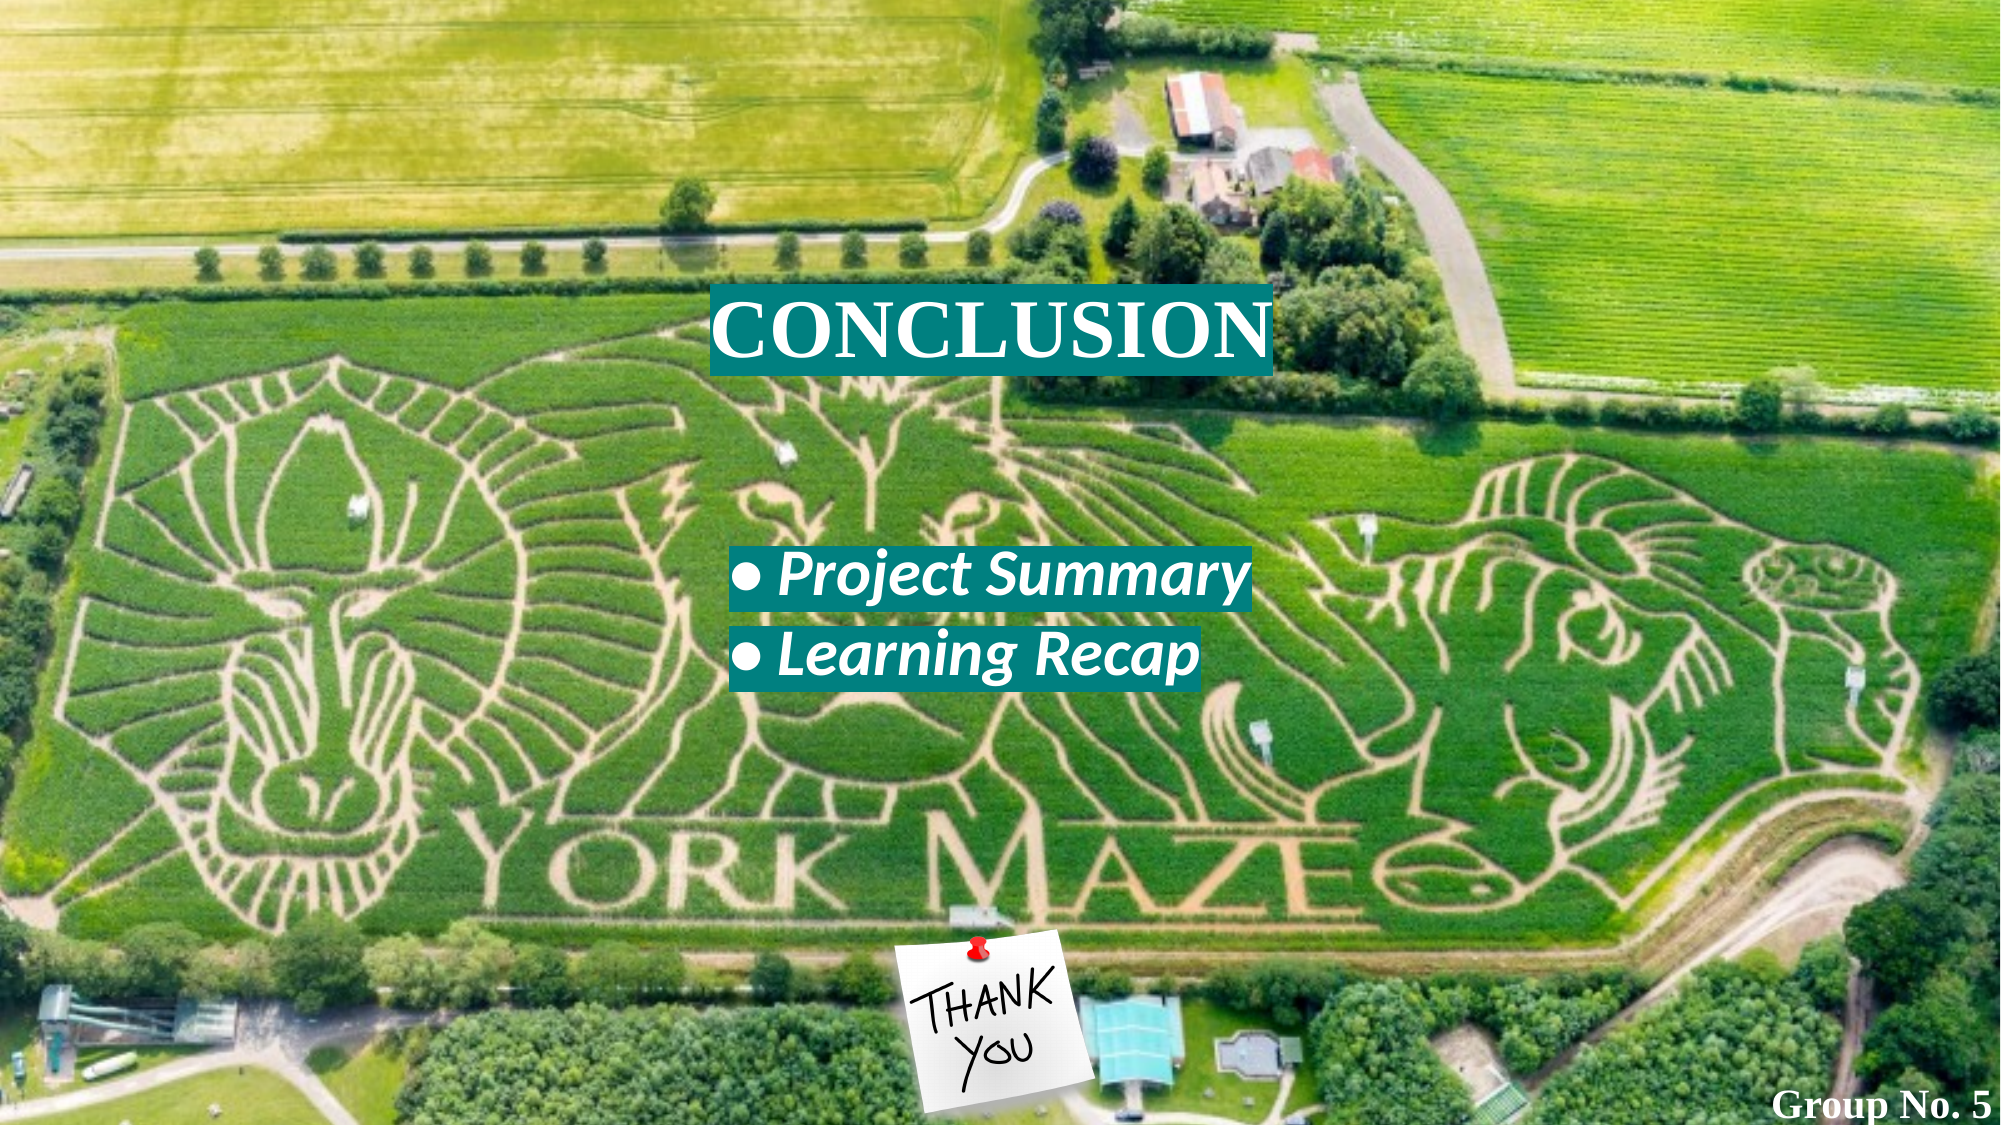

CONCLUSION
• Project Summary
• Learning Recap
Group No. 5